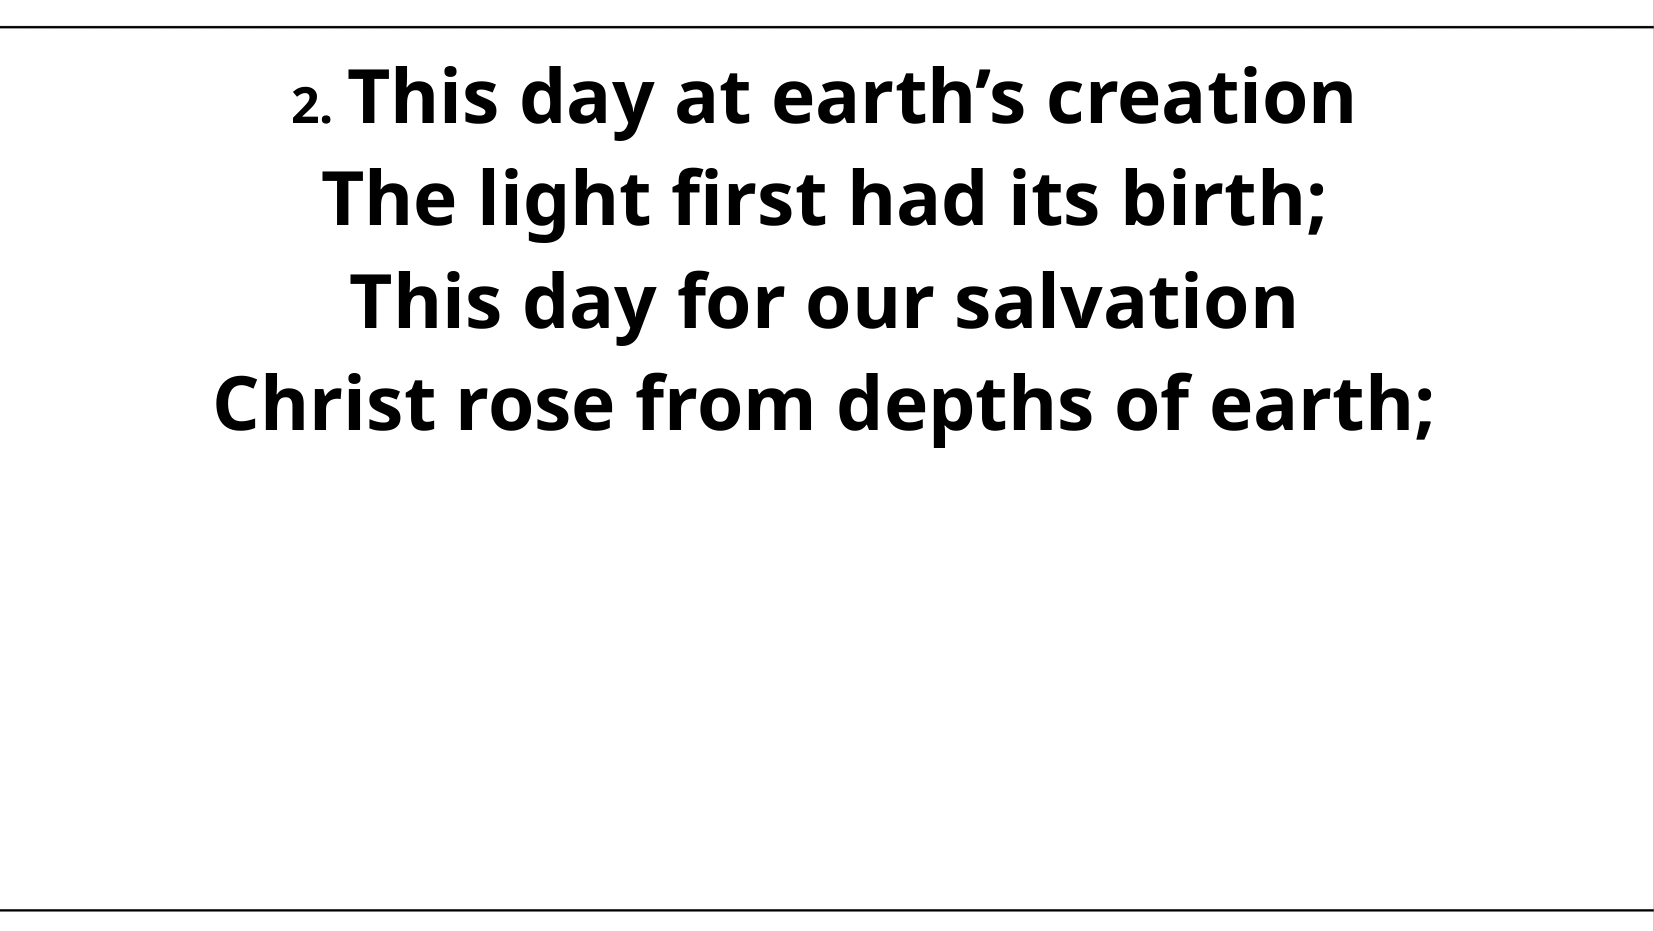

2. This day at earth’s creation
The light first had its birth;
This day for our salvation
Christ rose from depths of earth;